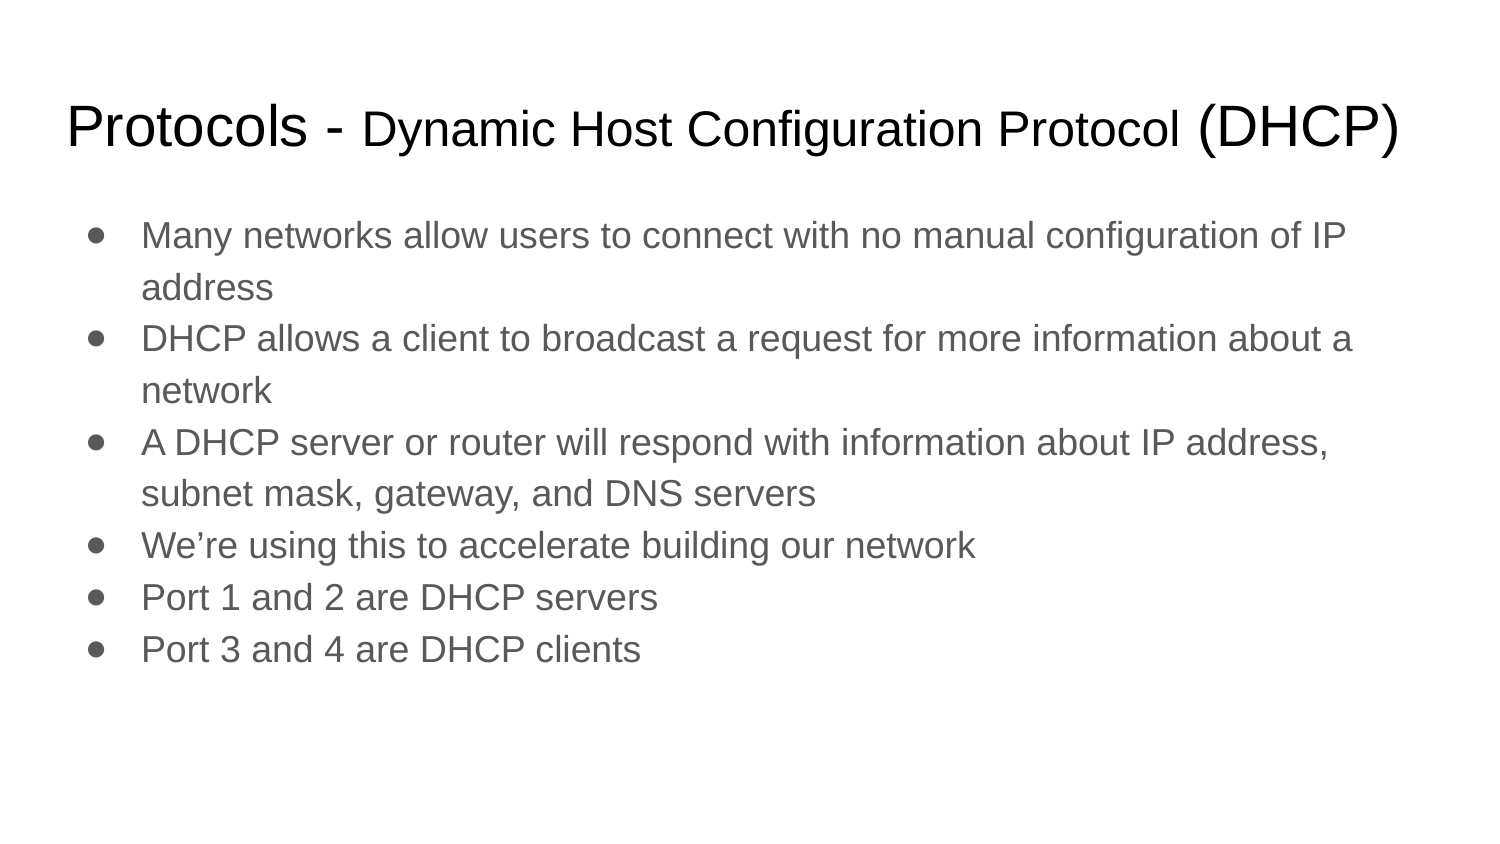

# Protocols - Dynamic Host Configuration Protocol (DHCP)
Many networks allow users to connect with no manual configuration of IP address
DHCP allows a client to broadcast a request for more information about a network
A DHCP server or router will respond with information about IP address, subnet mask, gateway, and DNS servers
We’re using this to accelerate building our network
Port 1 and 2 are DHCP servers
Port 3 and 4 are DHCP clients